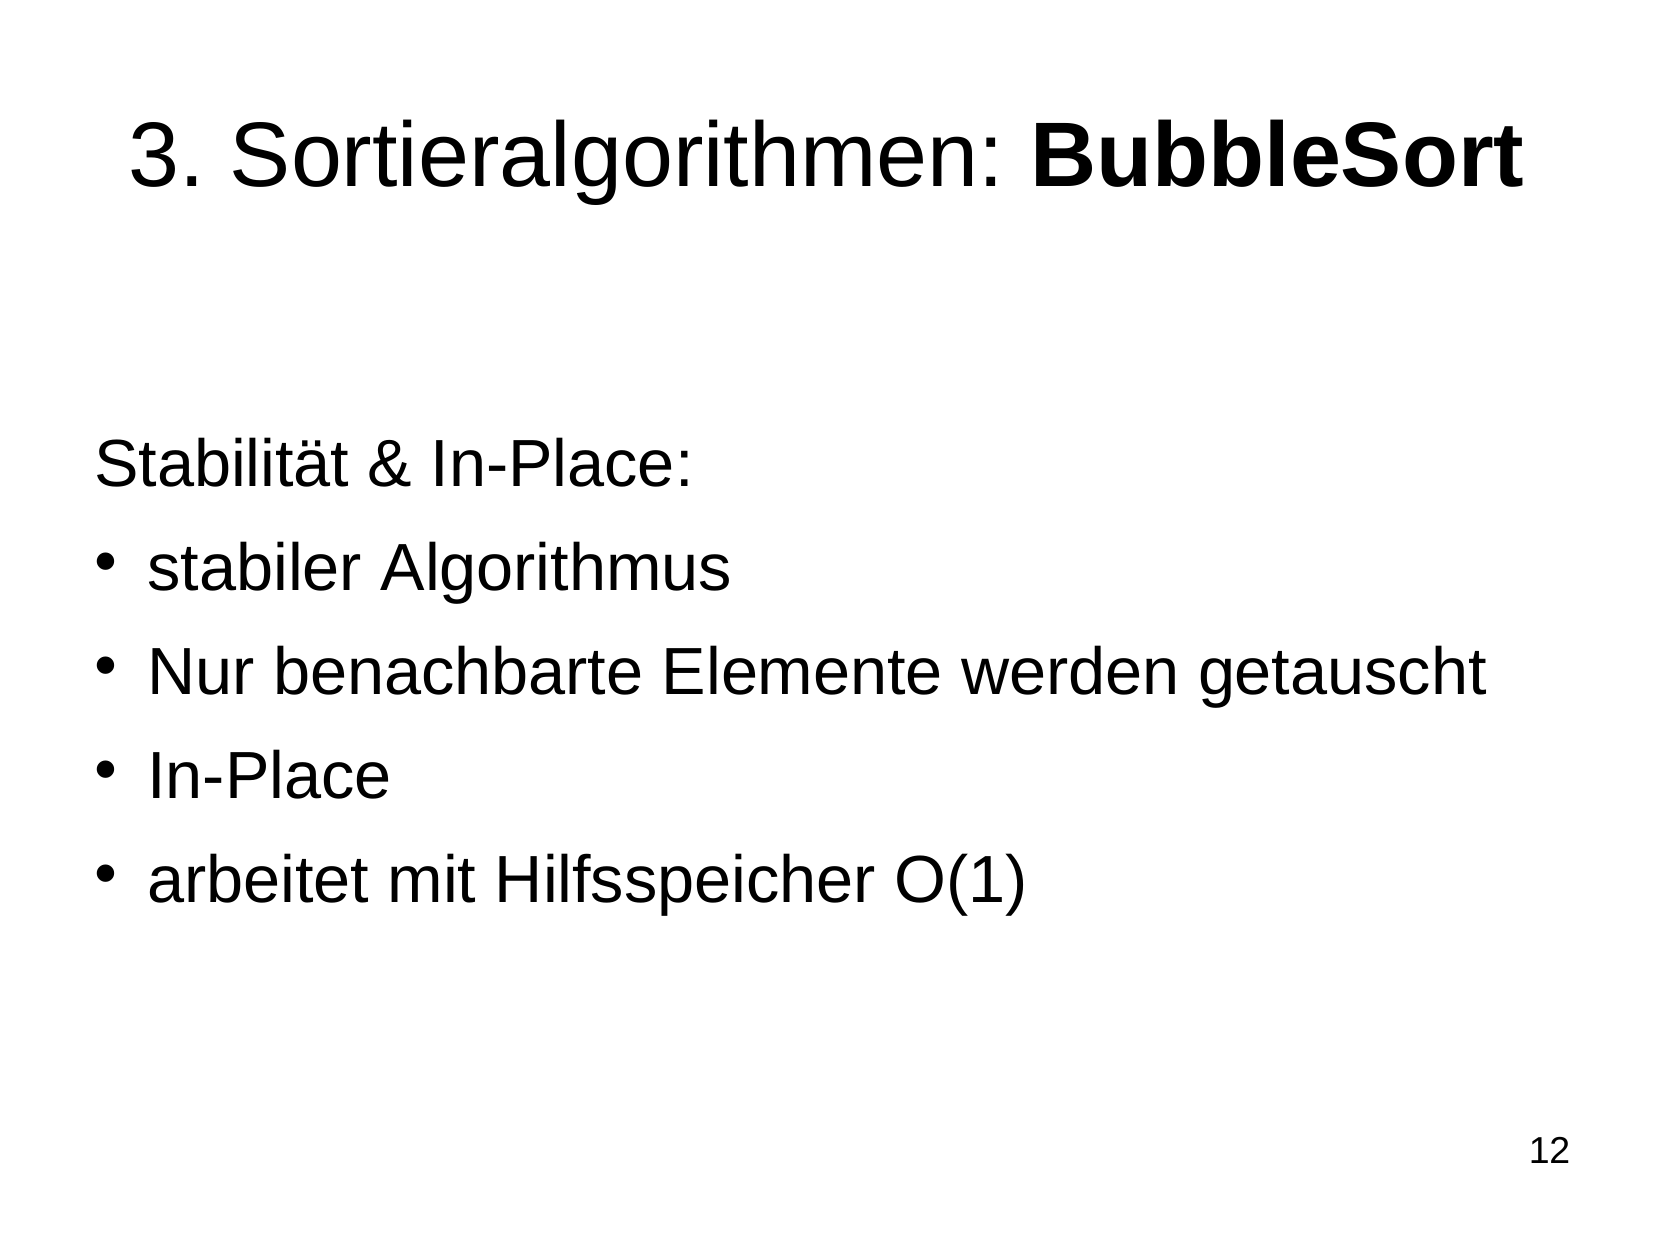

# 3. Sortieralgorithmen: BubbleSort
Stabilität & In-Place:
stabiler Algorithmus
Nur benachbarte Elemente werden getauscht
In-Place
arbeitet mit Hilfsspeicher O(1)
12